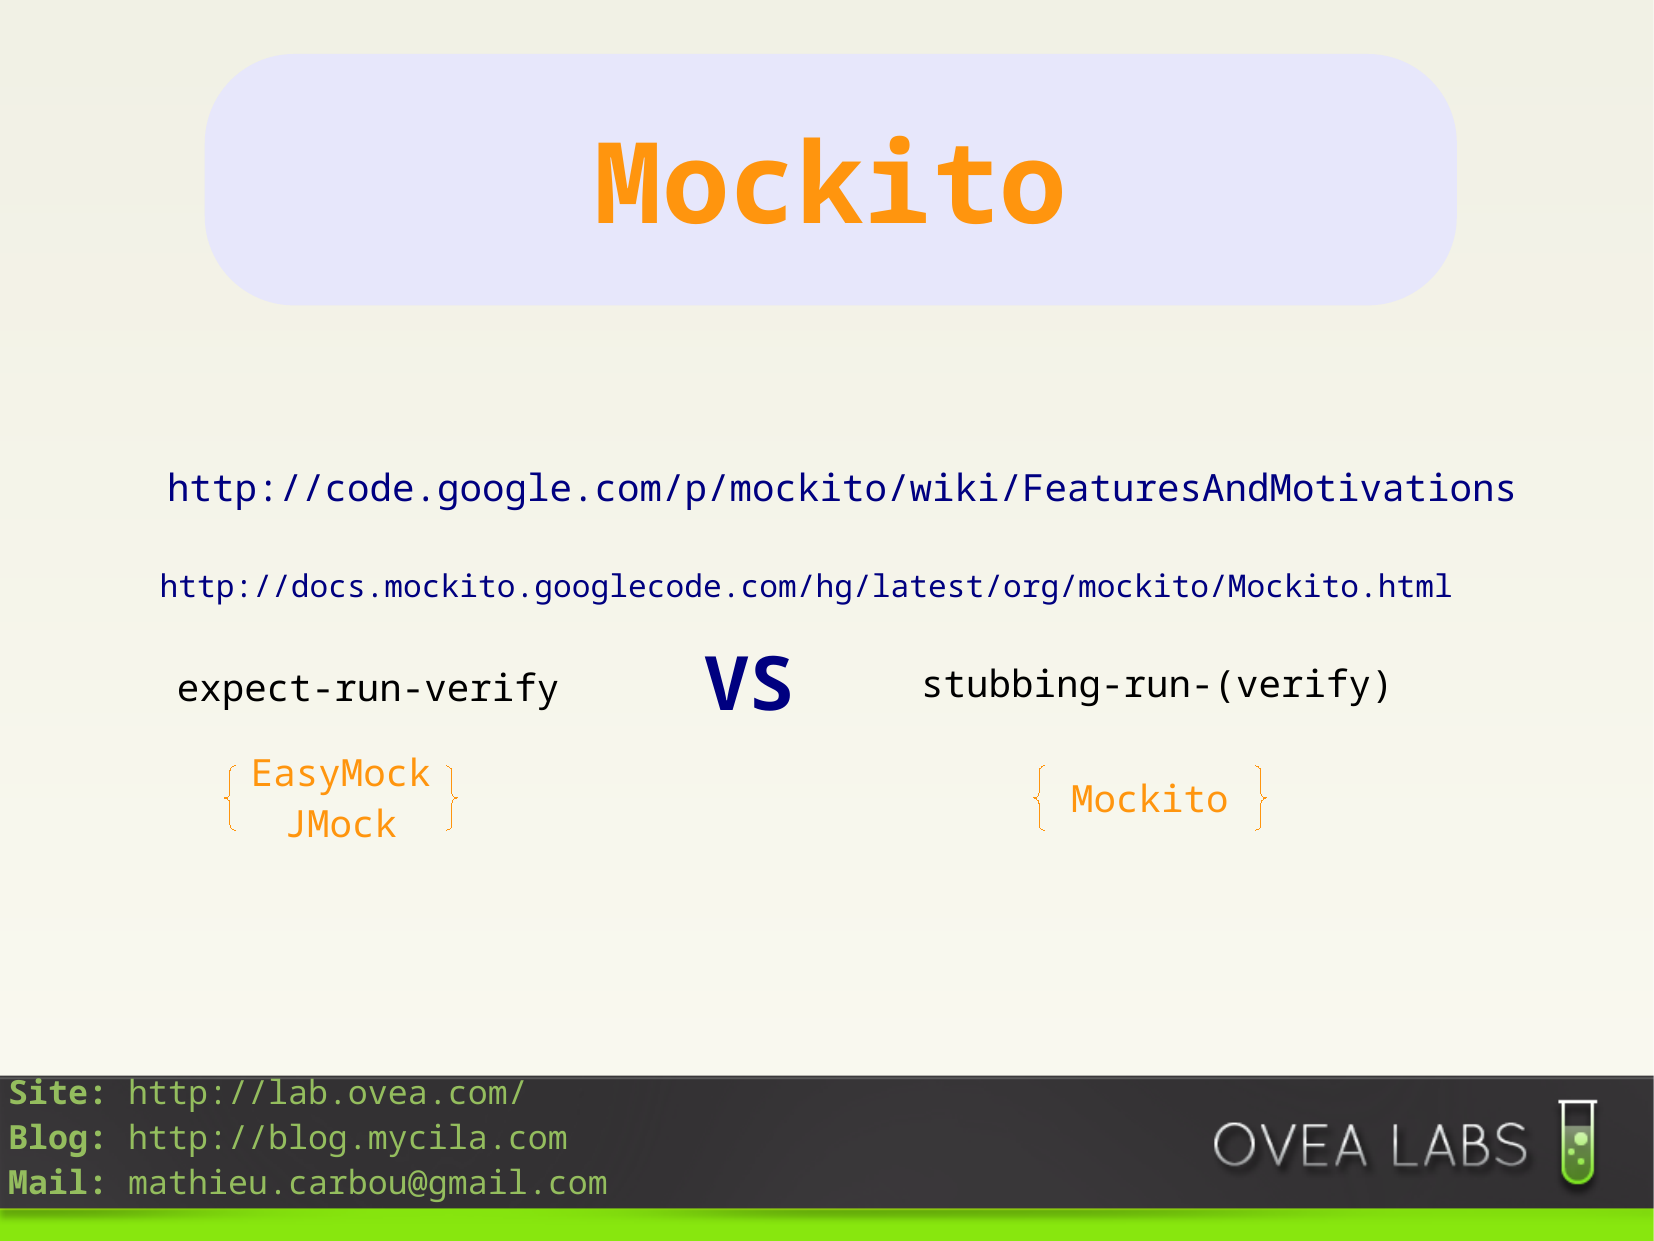

Mockito
http://code.google.com/p/mockito/wiki/FeaturesAndMotivations
http://docs.mockito.googlecode.com/hg/latest/org/mockito/Mockito.html
VS
stubbing-run-(verify)
expect-run-verify
EasyMock
JMock
Mockito